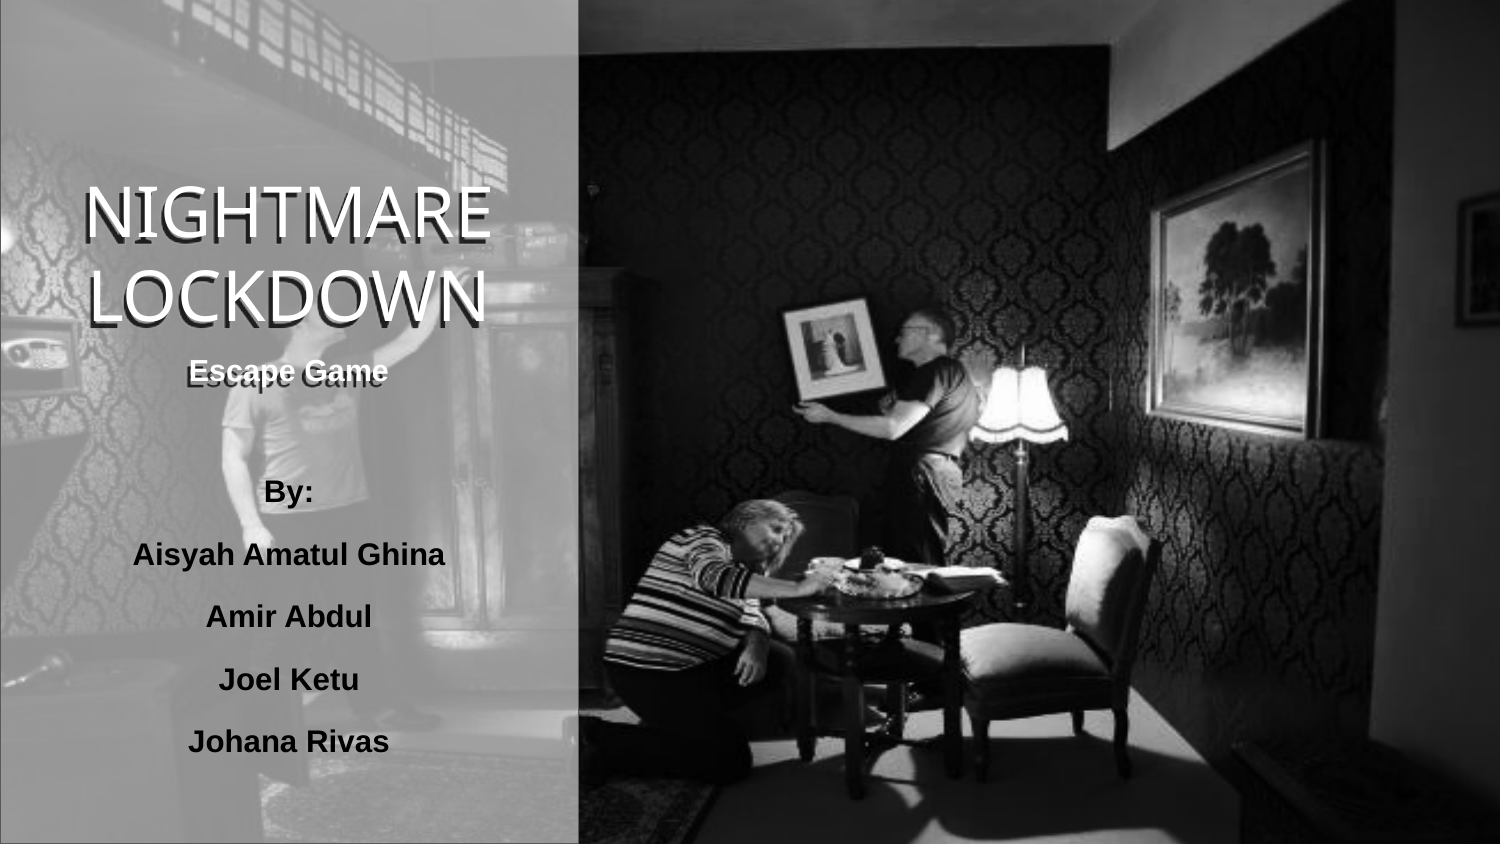

# NIGHTMARE LOCKDOWN Escape Game
By:
Aisyah Amatul Ghina
Amir Abdul
Joel Ketu
Johana Rivas